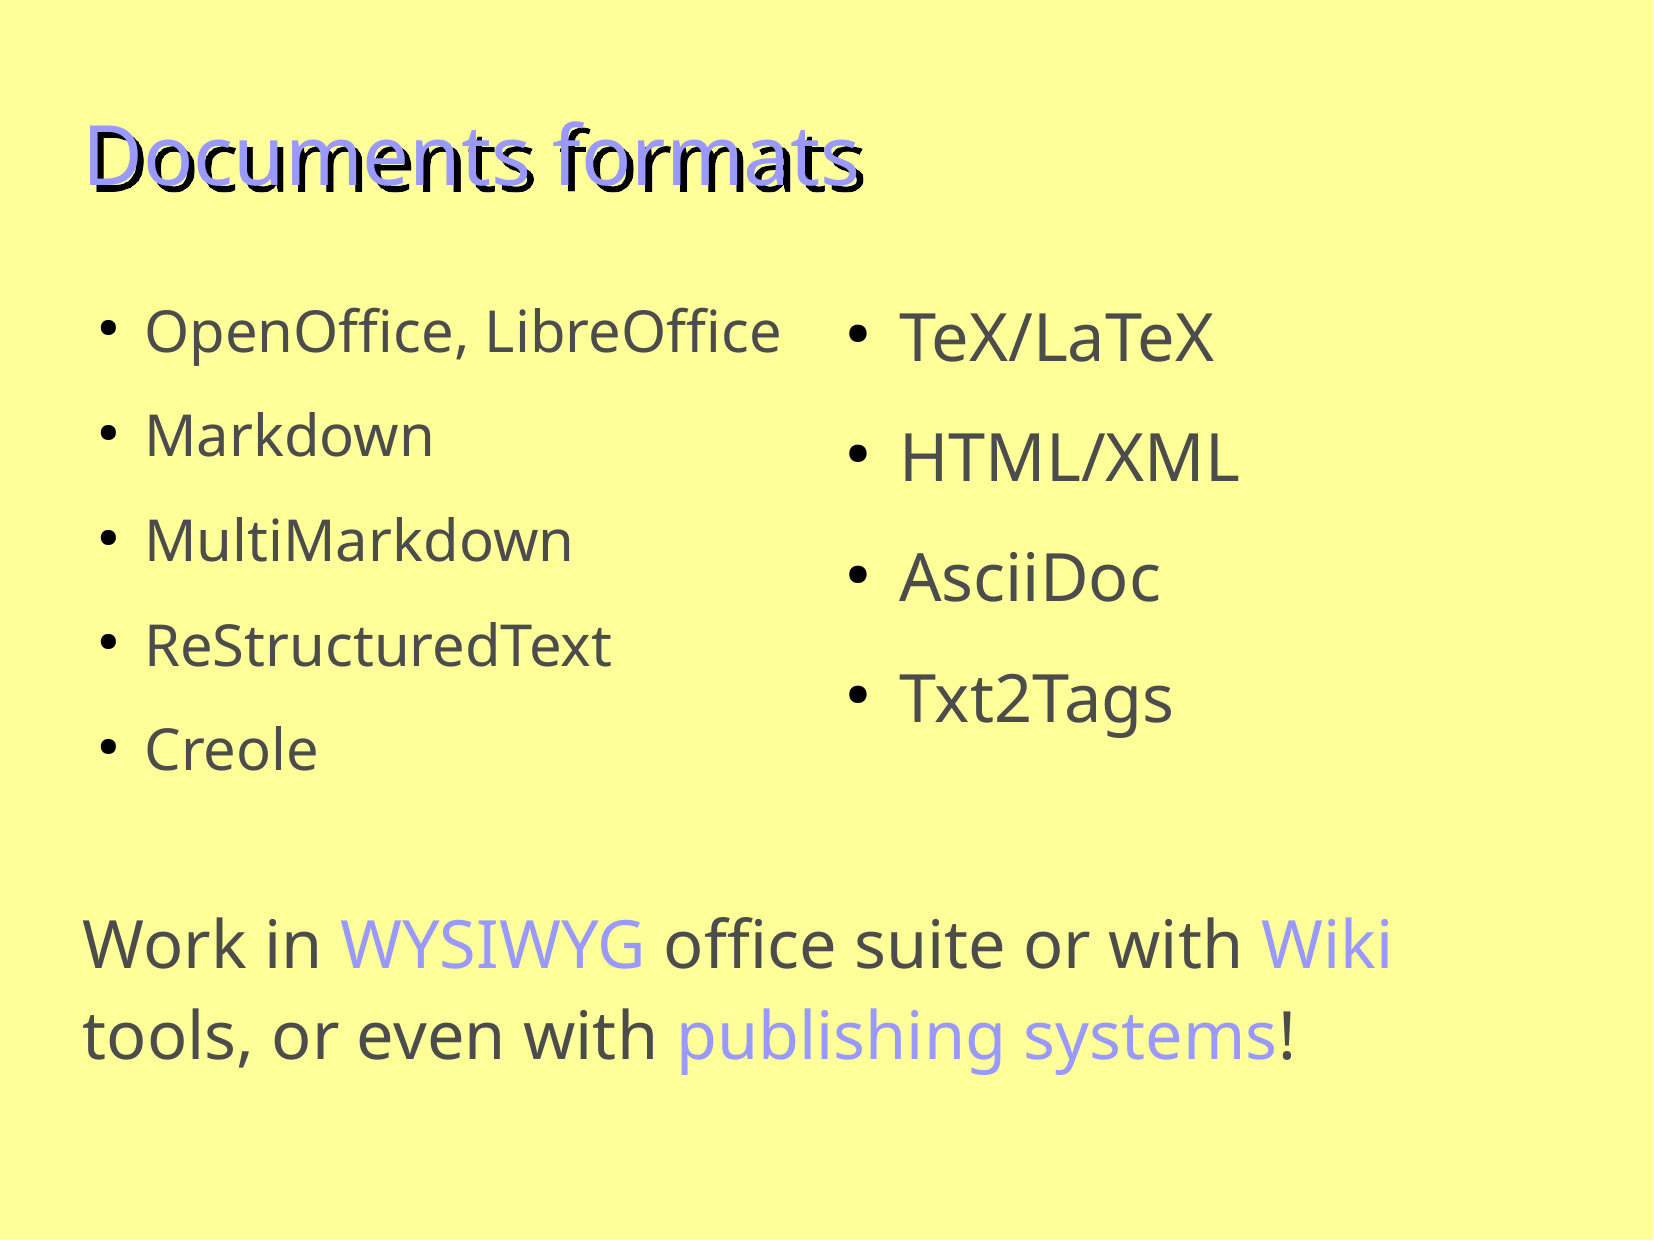

# Documents formats
OpenOffice, LibreOffice
Markdown
MultiMarkdown
ReStructuredText
Creole
TeX/LaTeX
HTML/XML
AsciiDoc
Txt2Tags
Work in WYSIWYG office suite or with Wiki tools, or even with publishing systems!